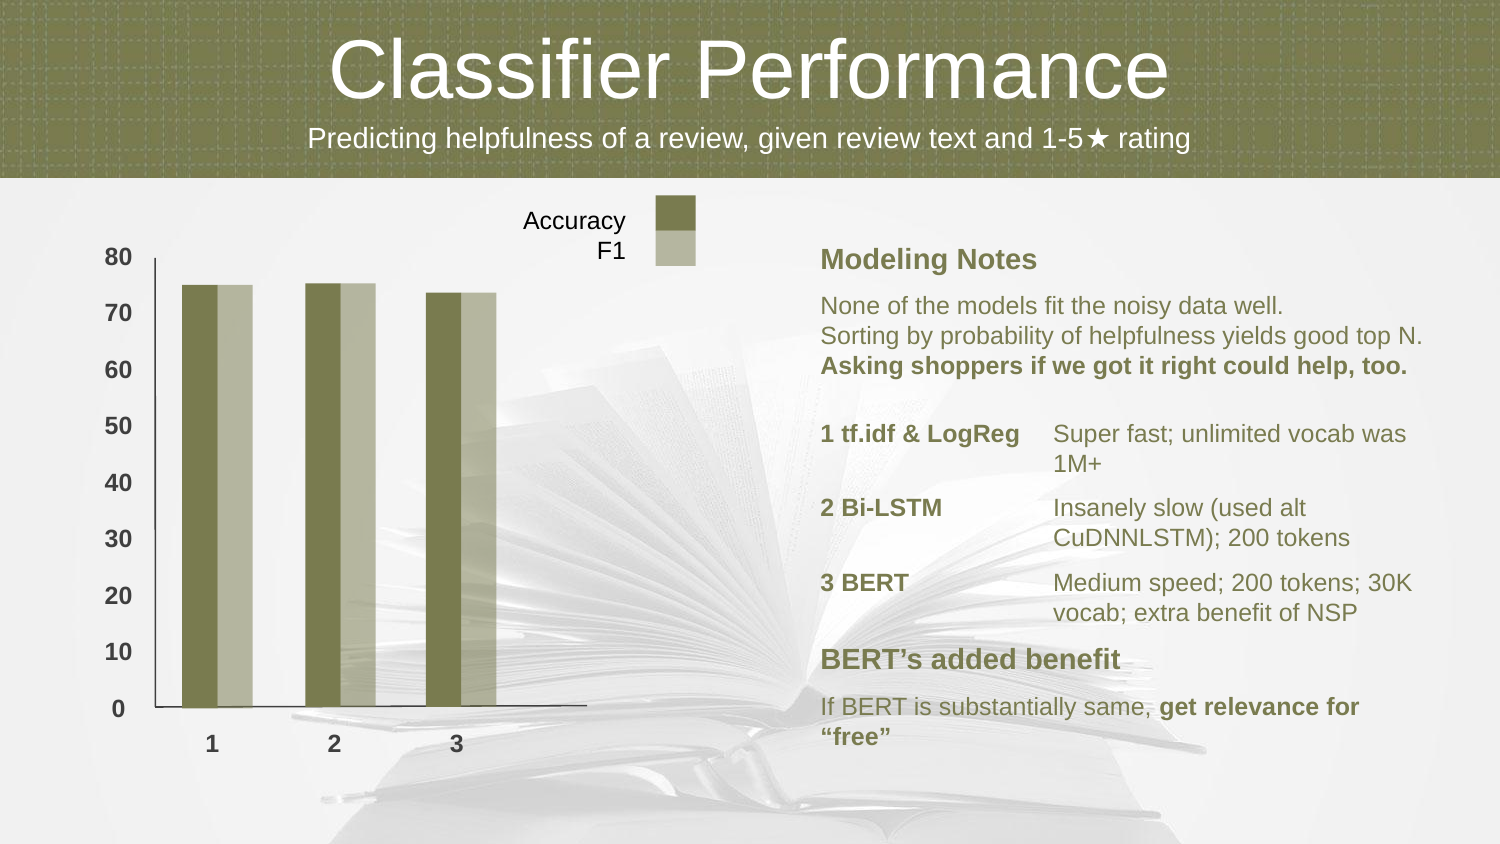

# Classifier Performance
Predicting helpfulness of a review, given review text and 1-5★ rating
Accuracy
F1
80
70
60
50
40
30
20
10
0
Modeling Notes
None of the models fit the noisy data well.
Sorting by probability of helpfulness yields good top N.
Asking shoppers if we got it right could help, too.
1 tf.idf & LogReg
Super fast; unlimited vocab was 1M+
2 Bi-LSTM
Insanely slow (used alt CuDNNLSTM); 200 tokens
3 BERT
Medium speed; 200 tokens; 30K vocab; extra benefit of NSP
BERT’s added benefit
If BERT is substantially same, get relevance for “free”
1
2
3